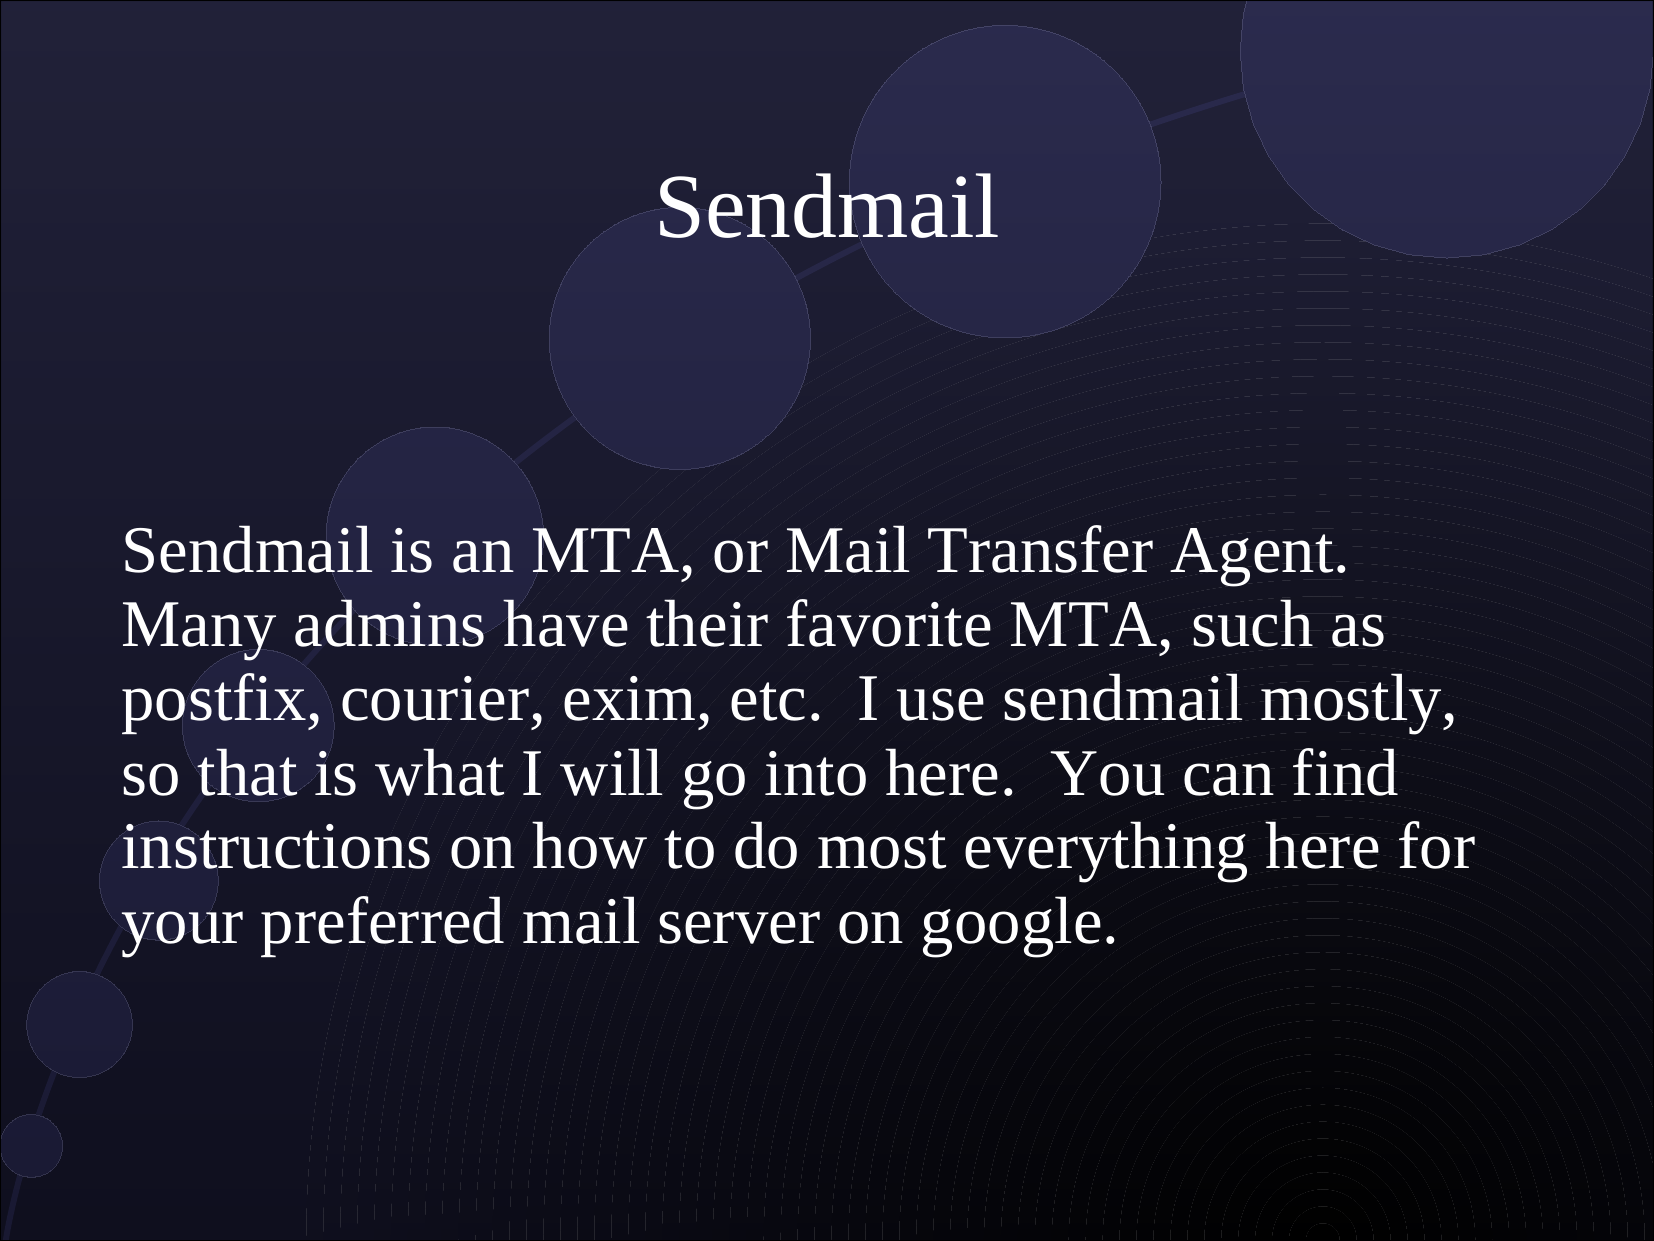

# Sendmail
Sendmail is an MTA, or Mail Transfer Agent. Many admins have their favorite MTA, such as postfix, courier, exim, etc. I use sendmail mostly, so that is what I will go into here. You can find instructions on how to do most everything here for your preferred mail server on google.